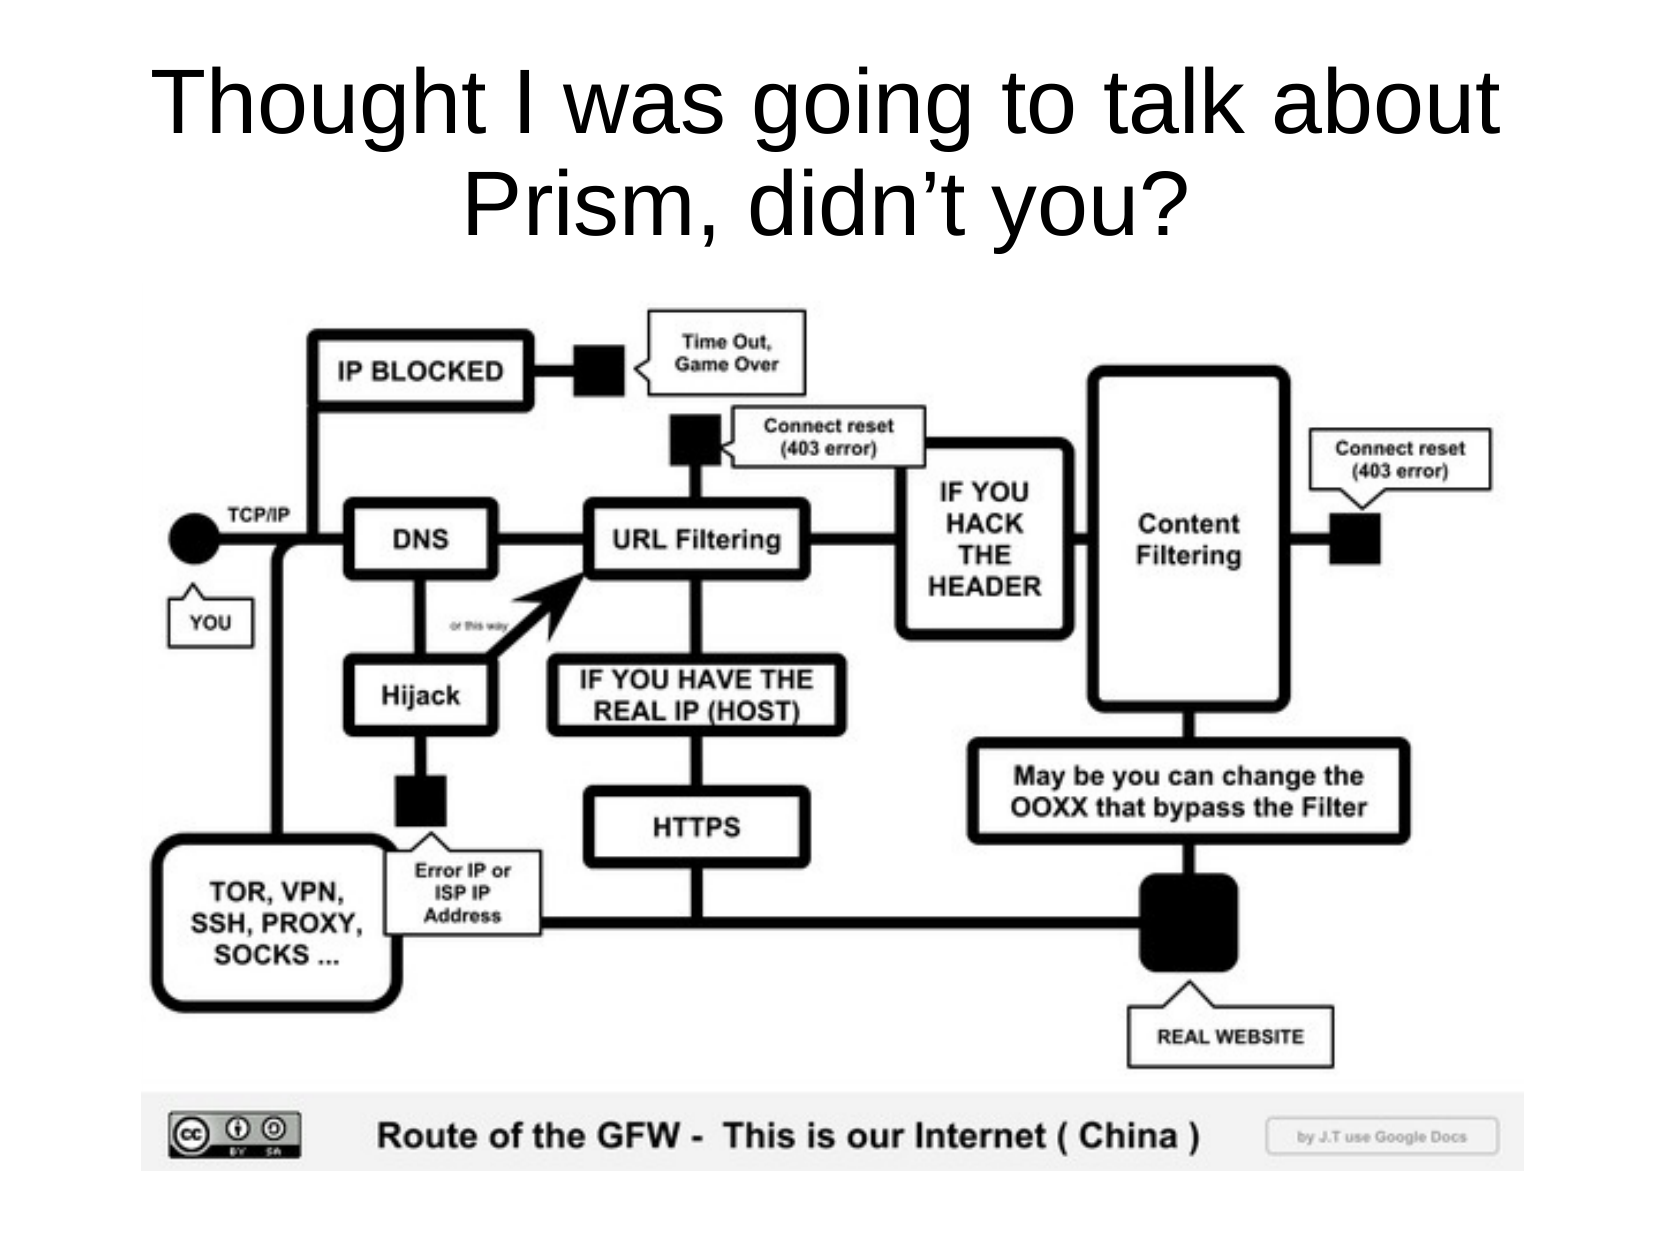

# Thought I was going to talk about Prism, didn’t you?